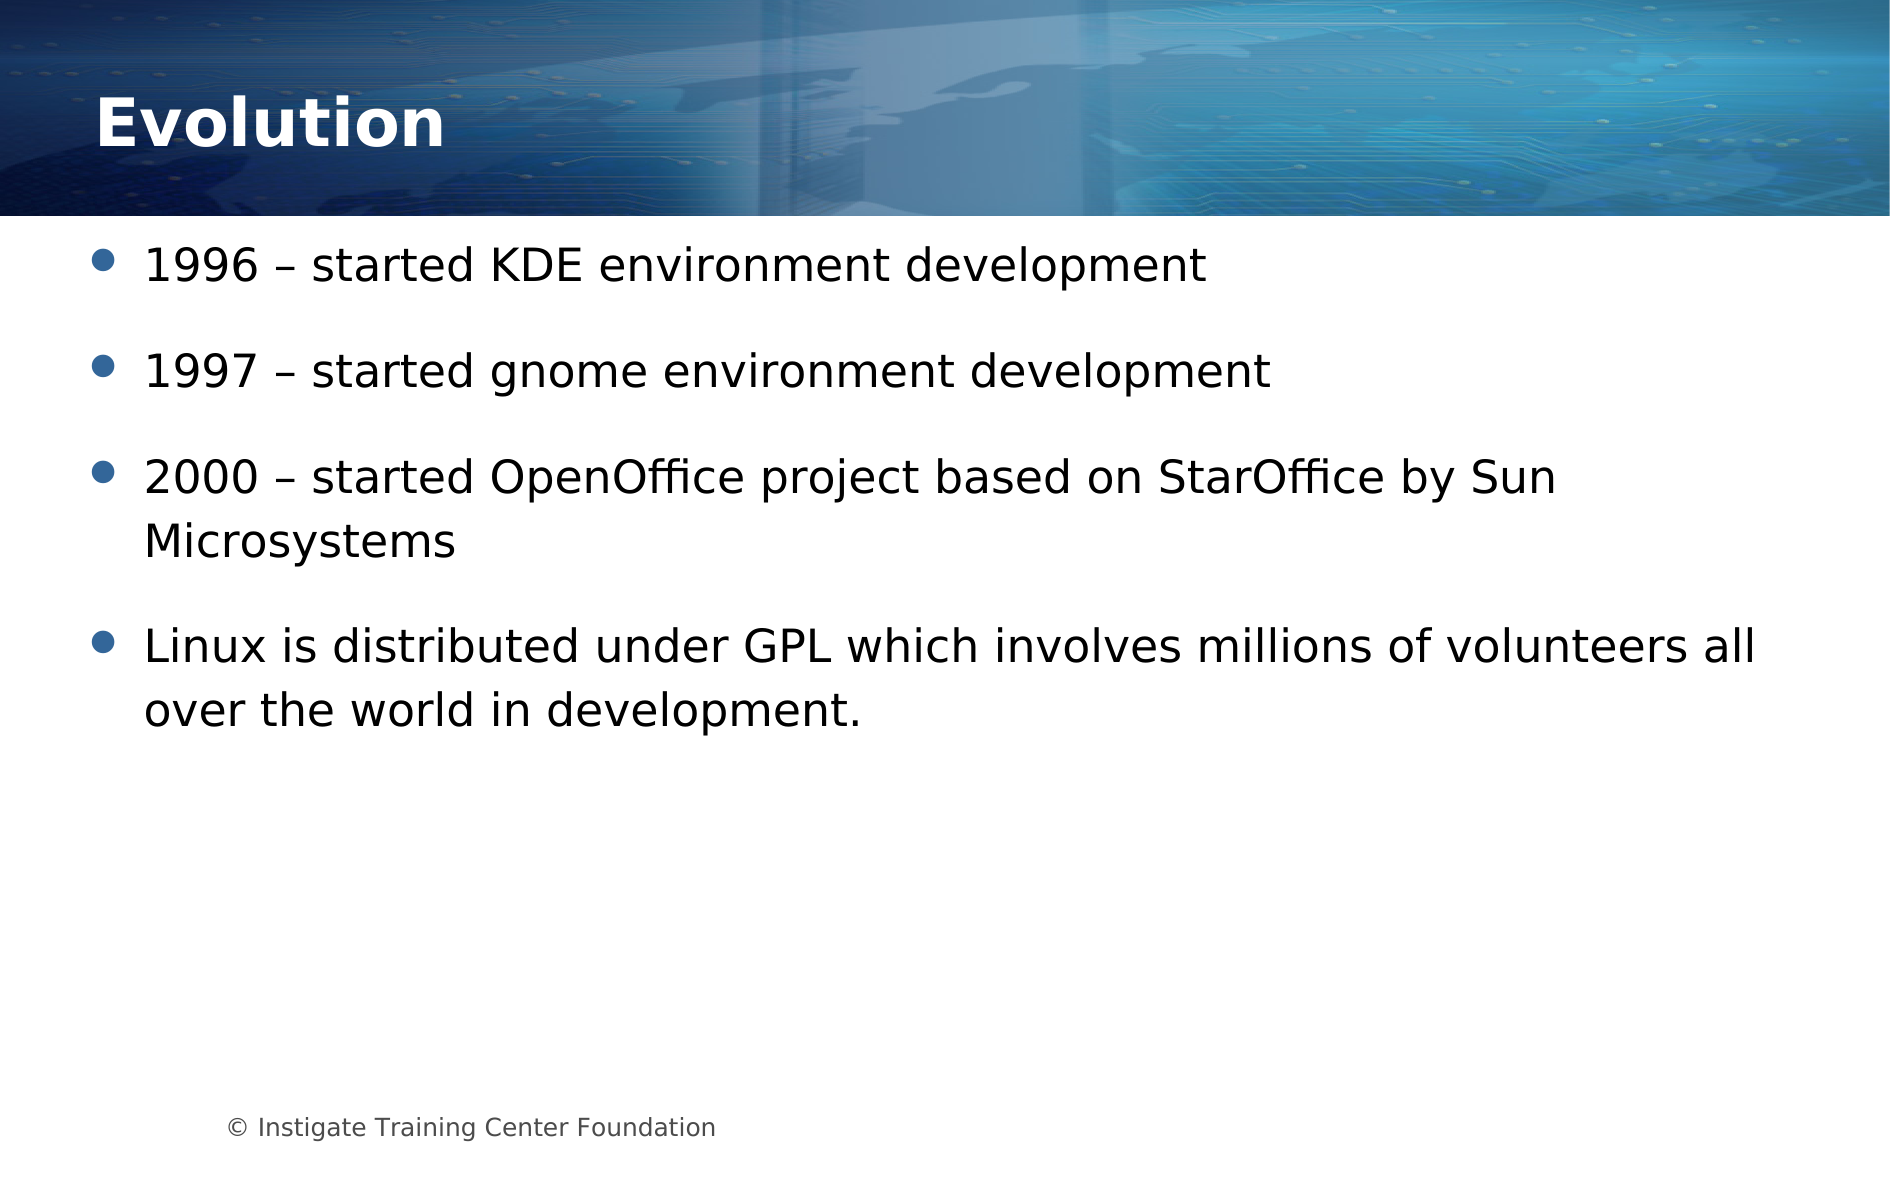

# Evolution
1996 – started KDE environment development
1997 – started gnome environment development
2000 – started OpenOffice project based on StarOffice by Sun Microsystems
Linux is distributed under GPL which involves millions of volunteers all over the world in development.